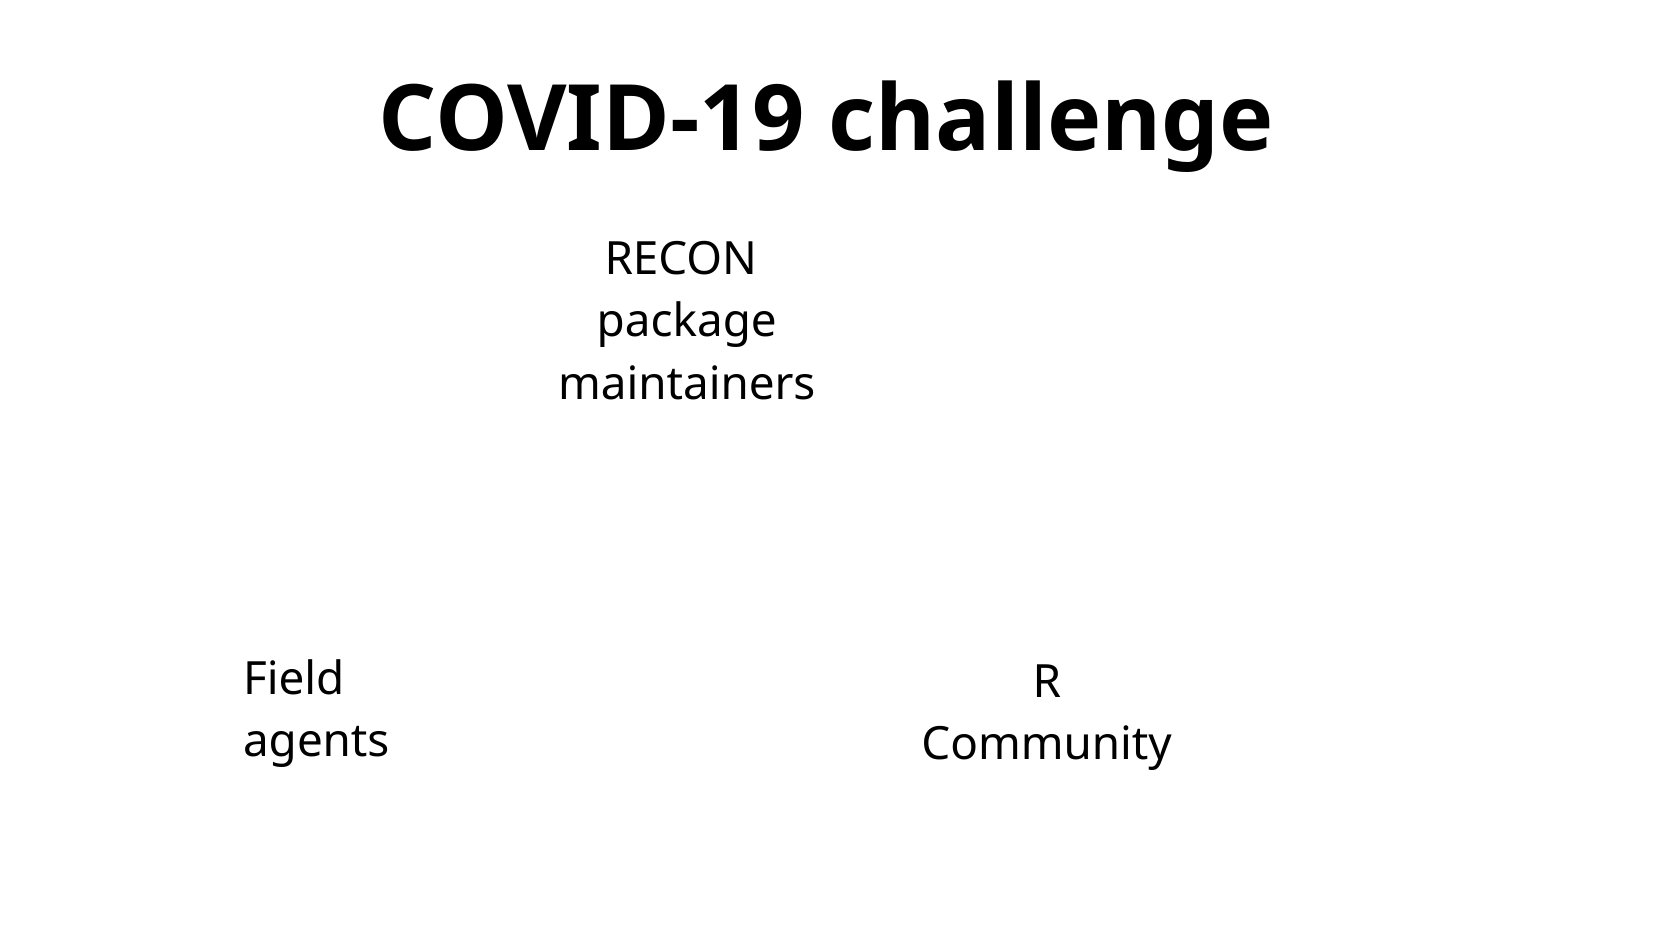

# COVID-19 challenge
RECON
package
maintainers
Field
agents
R
Community